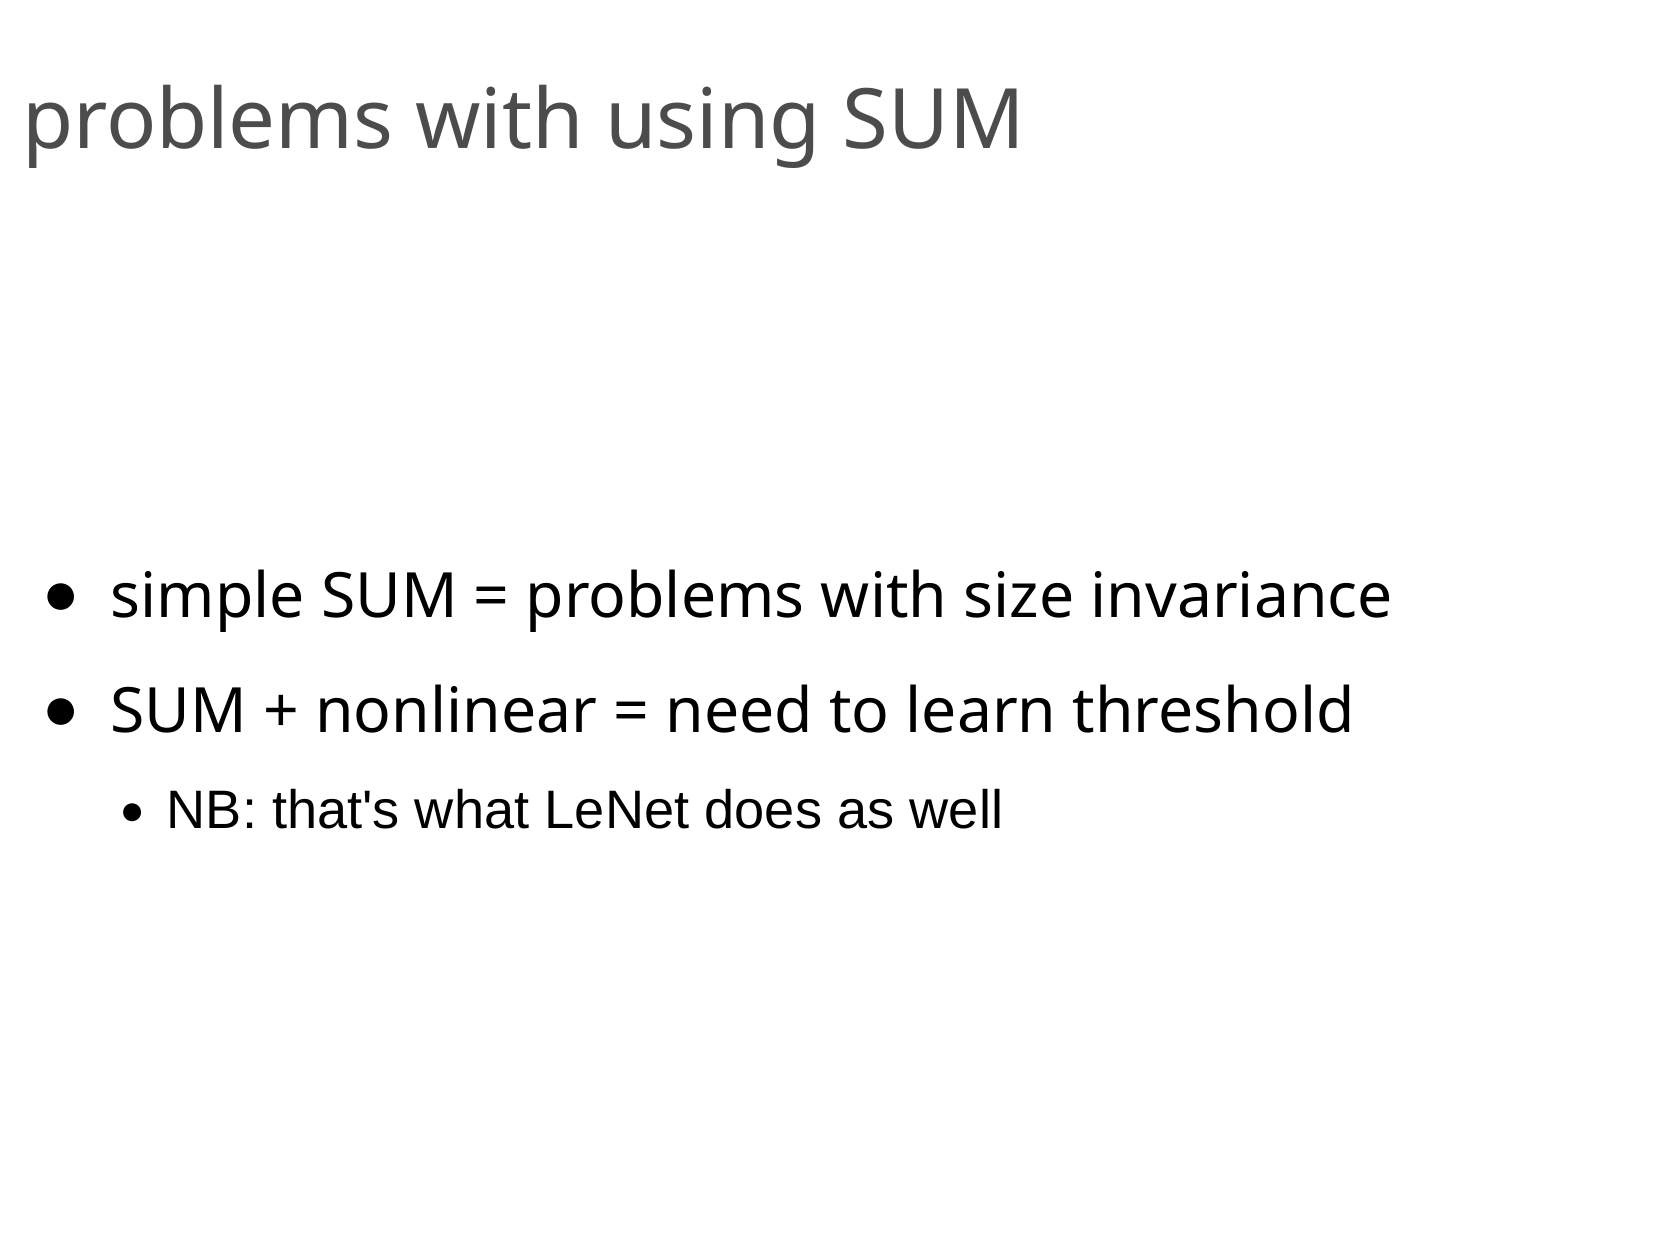

# problems with using SUM
simple SUM = problems with size invariance
SUM + nonlinear = need to learn threshold
NB: that's what LeNet does as well